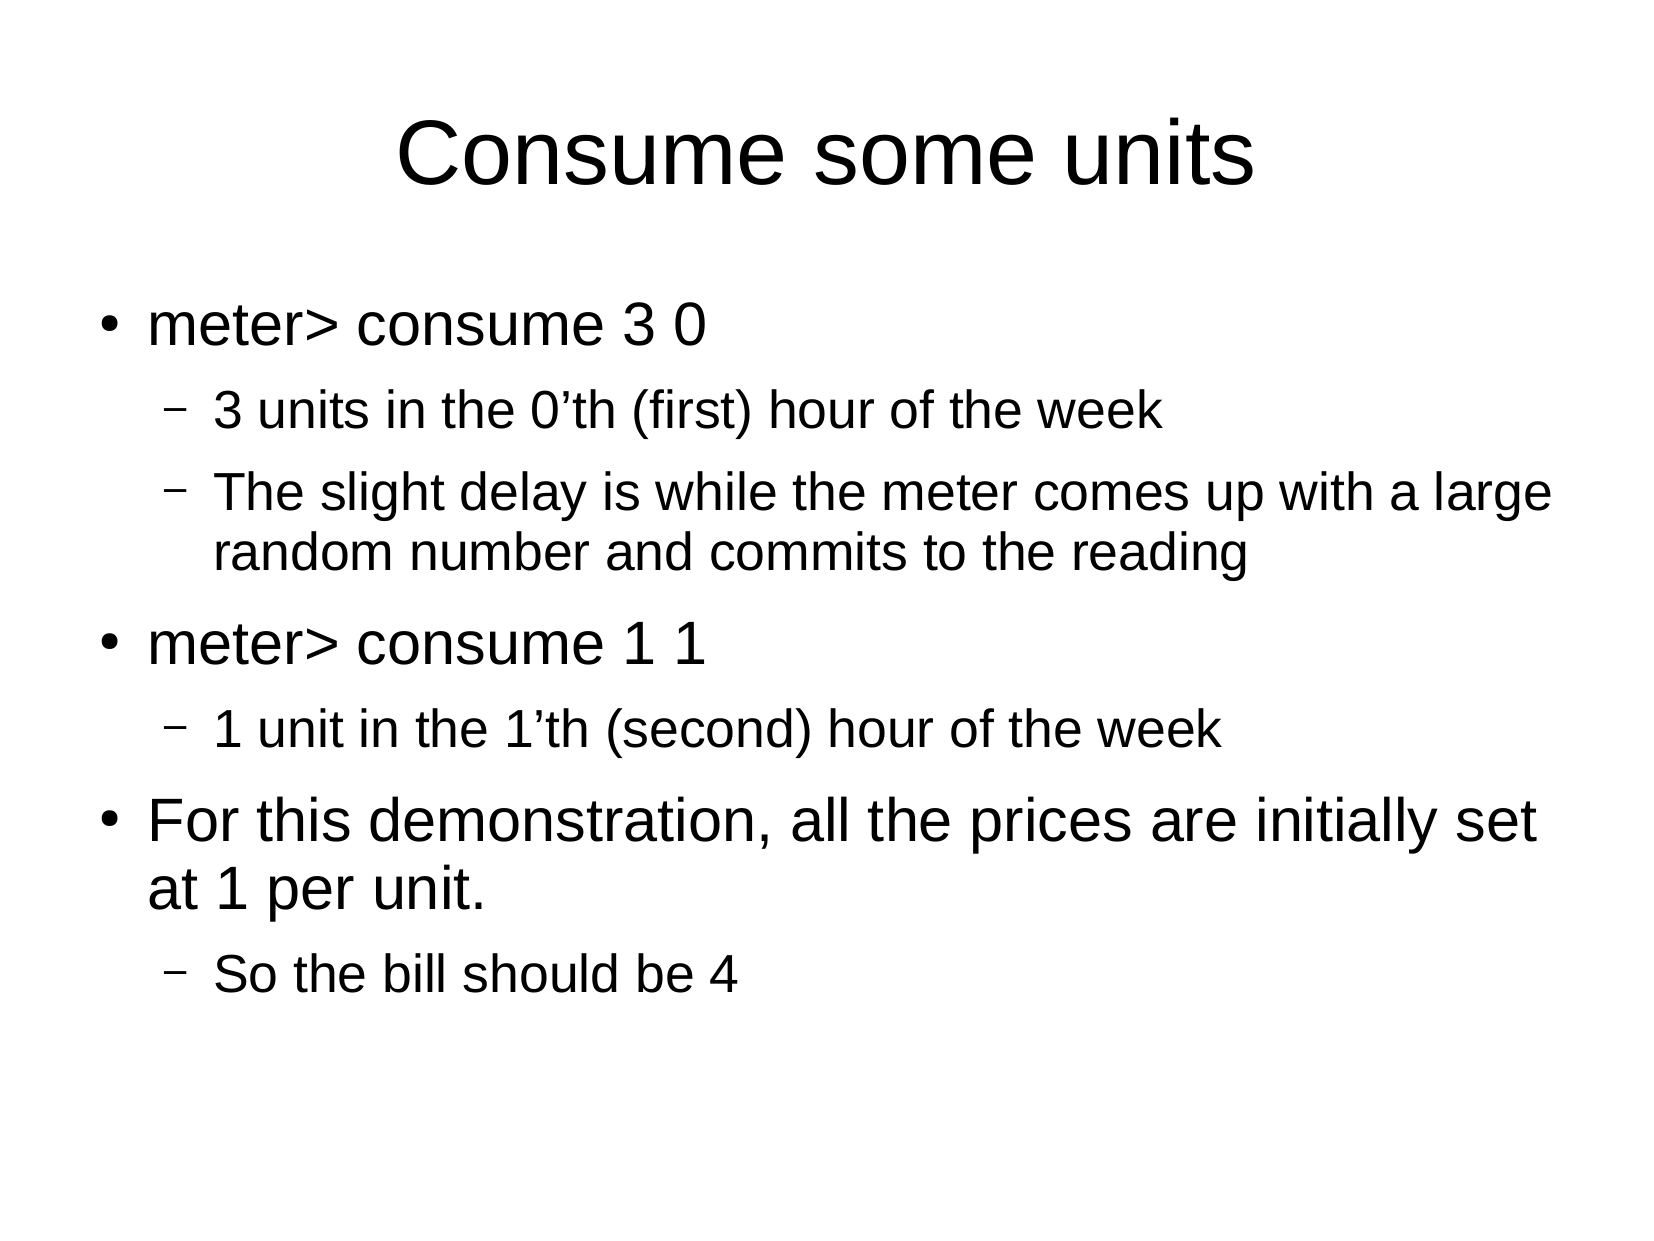

# Consume some units
meter> consume 3 0
3 units in the 0’th (first) hour of the week
The slight delay is while the meter comes up with a large random number and commits to the reading
meter> consume 1 1
1 unit in the 1’th (second) hour of the week
For this demonstration, all the prices are initially set at 1 per unit.
So the bill should be 4